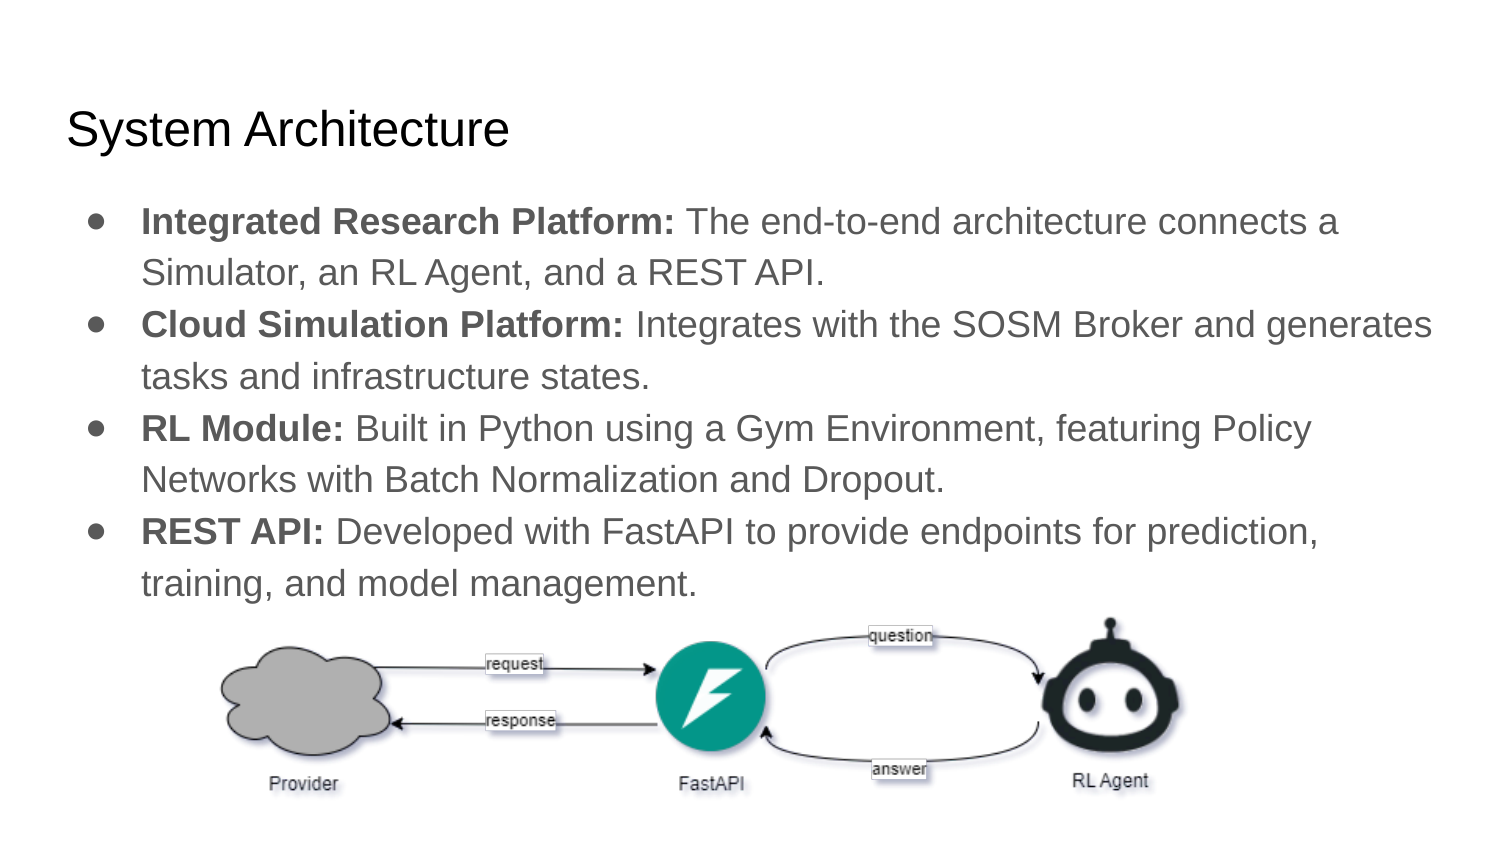

# System Architecture
Integrated Research Platform: The end-to-end architecture connects a Simulator, an RL Agent, and a REST API.
Cloud Simulation Platform: Integrates with the SOSM Broker and generates tasks and infrastructure states.
RL Module: Built in Python using a Gym Environment, featuring Policy Networks with Batch Normalization and Dropout.
REST API: Developed with FastAPI to provide endpoints for prediction, training, and model management.